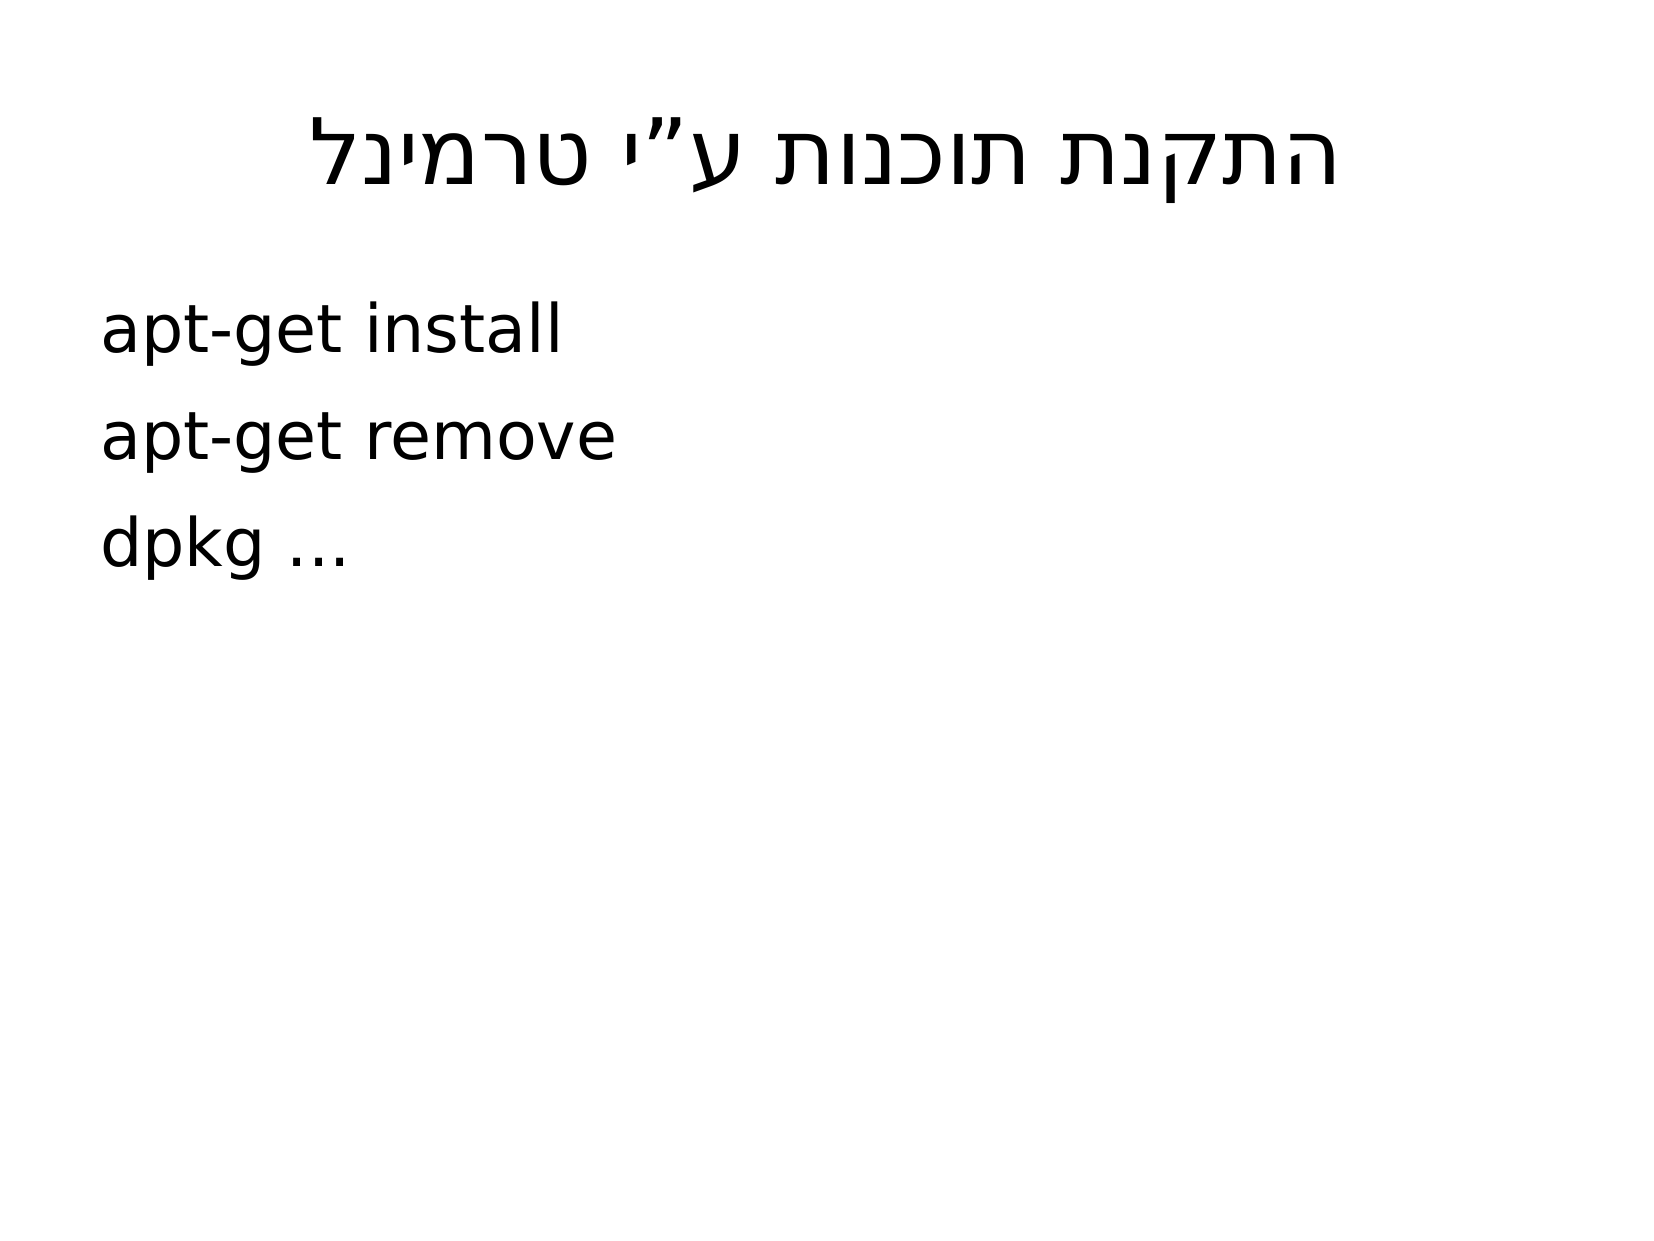

# התקנת תוכנות ע”י טרמינל
apt-get install
apt-get remove
dpkg ...